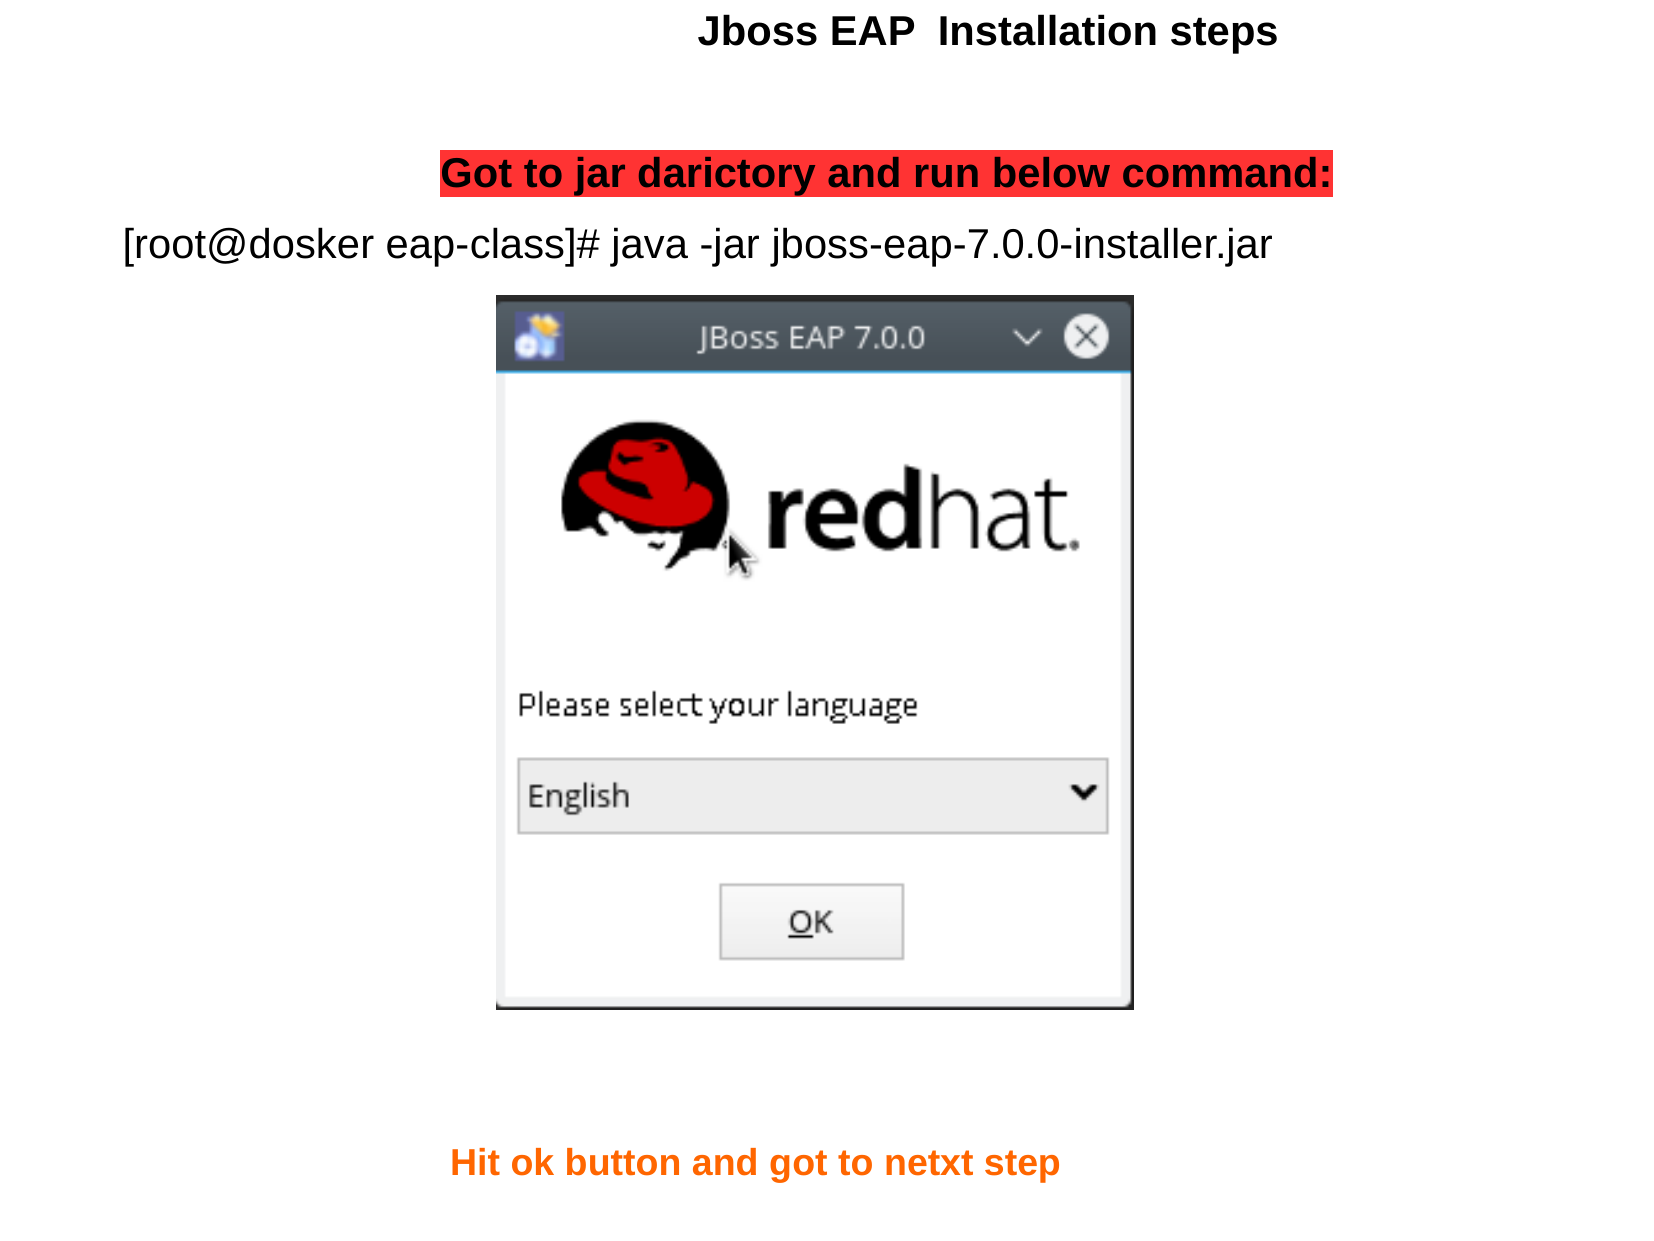

Jboss EAP Installation steps
Got to jar darictory and run below command:
[root@dosker eap-class]# java -jar jboss-eap-7.0.0-installer.jar
Hit ok button and got to netxt step